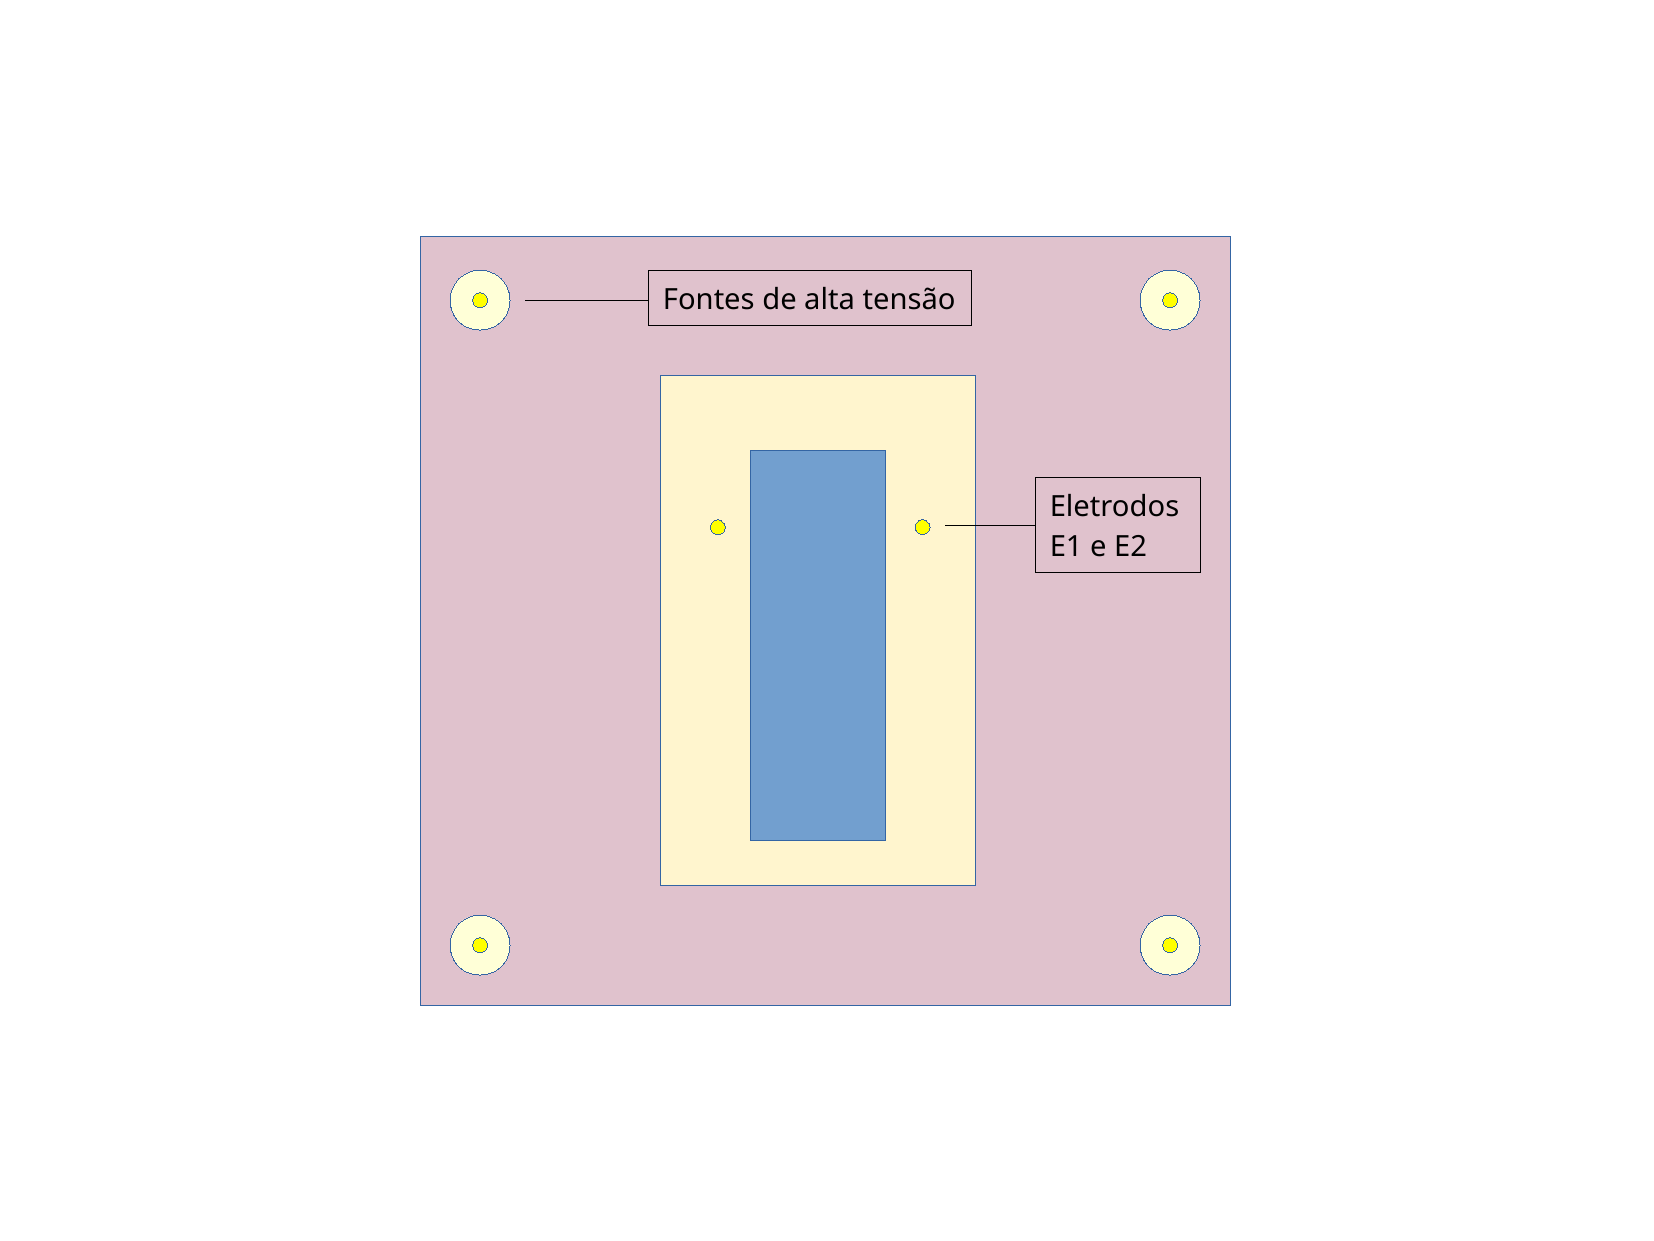

Fontes de alta tensão
Eletrodos
E1 e E2